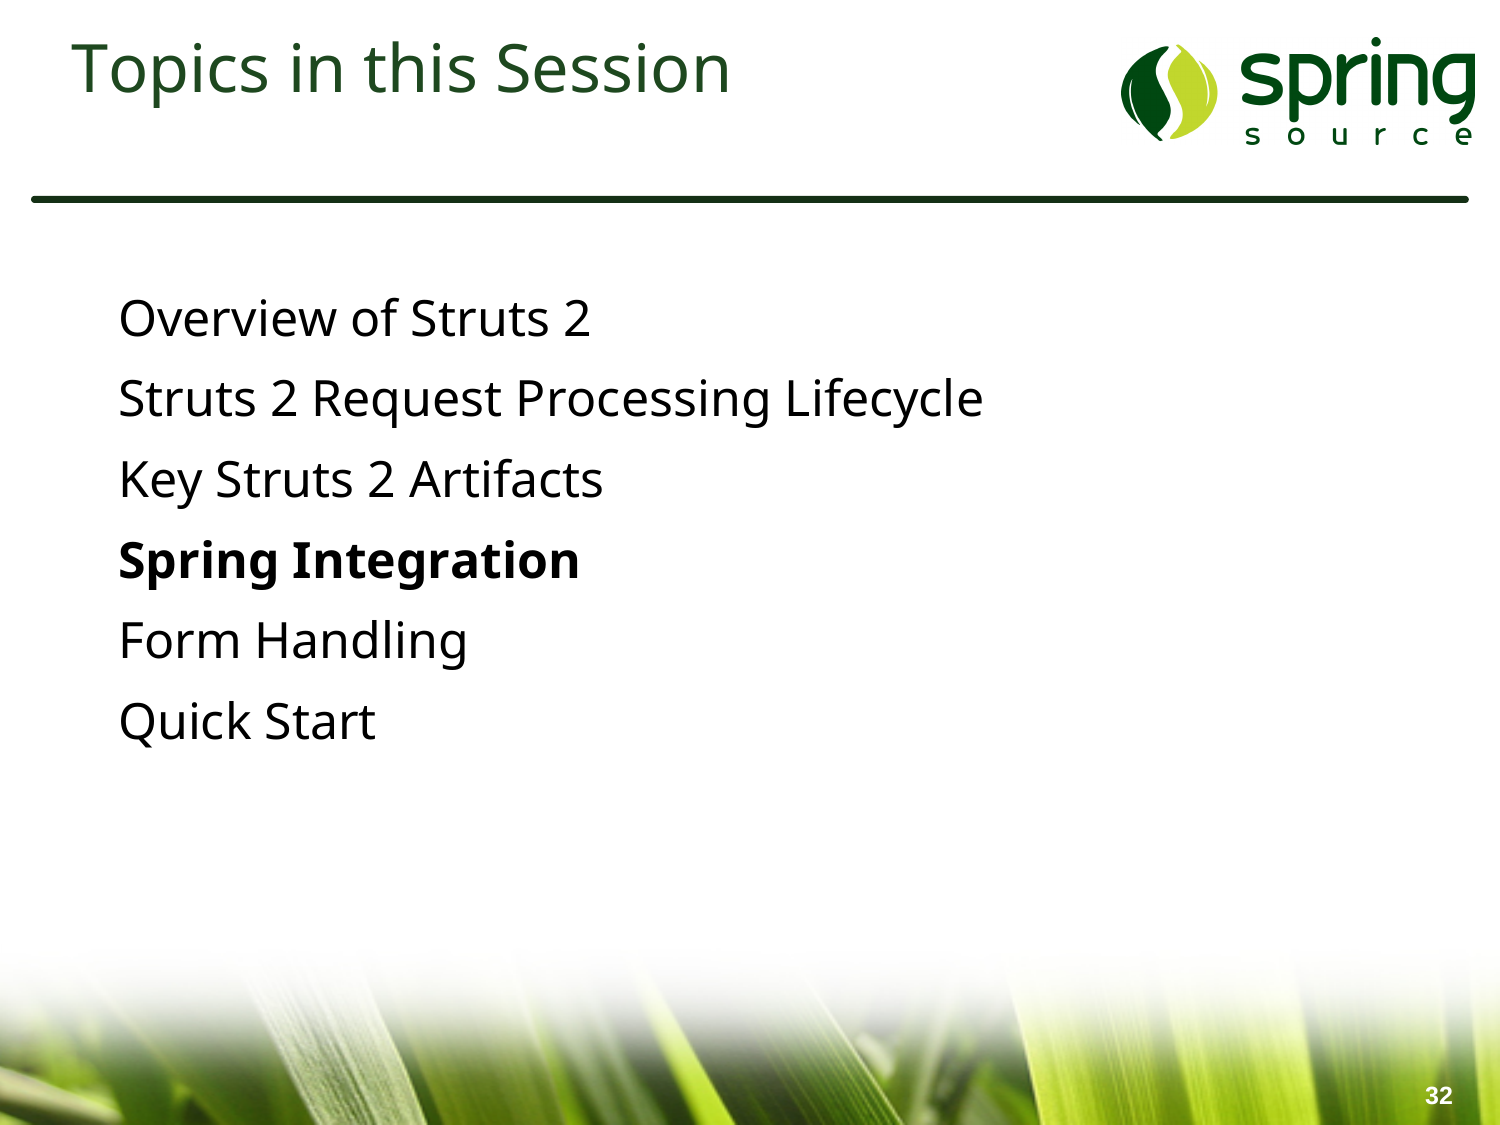

# Topics in this Session
Overview of Struts 2
Struts 2 Request Processing Lifecycle
Key Struts 2 Artifacts
Spring Integration
Form Handling
Quick Start